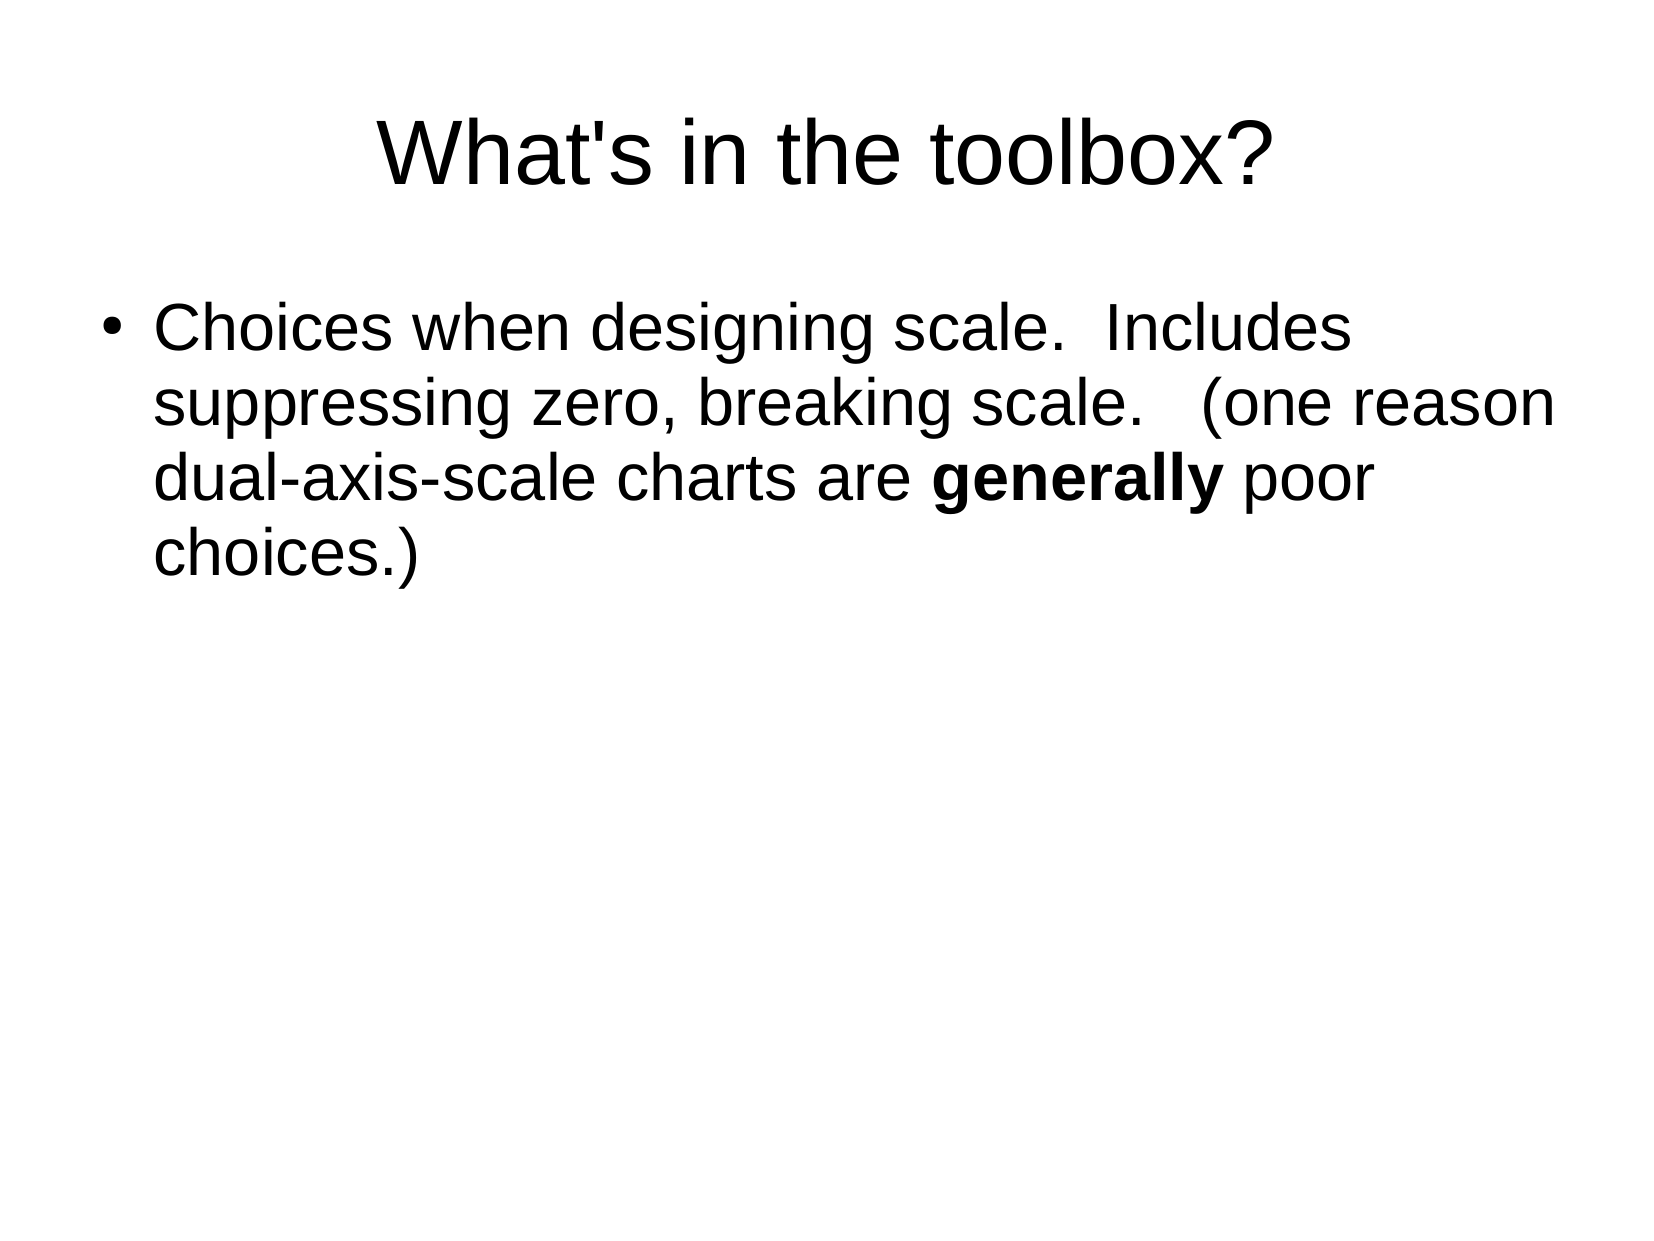

# What's in the toolbox?
Choices when designing scale. Includes suppressing zero, breaking scale. (one reason dual-axis-scale charts are generally poor choices.)